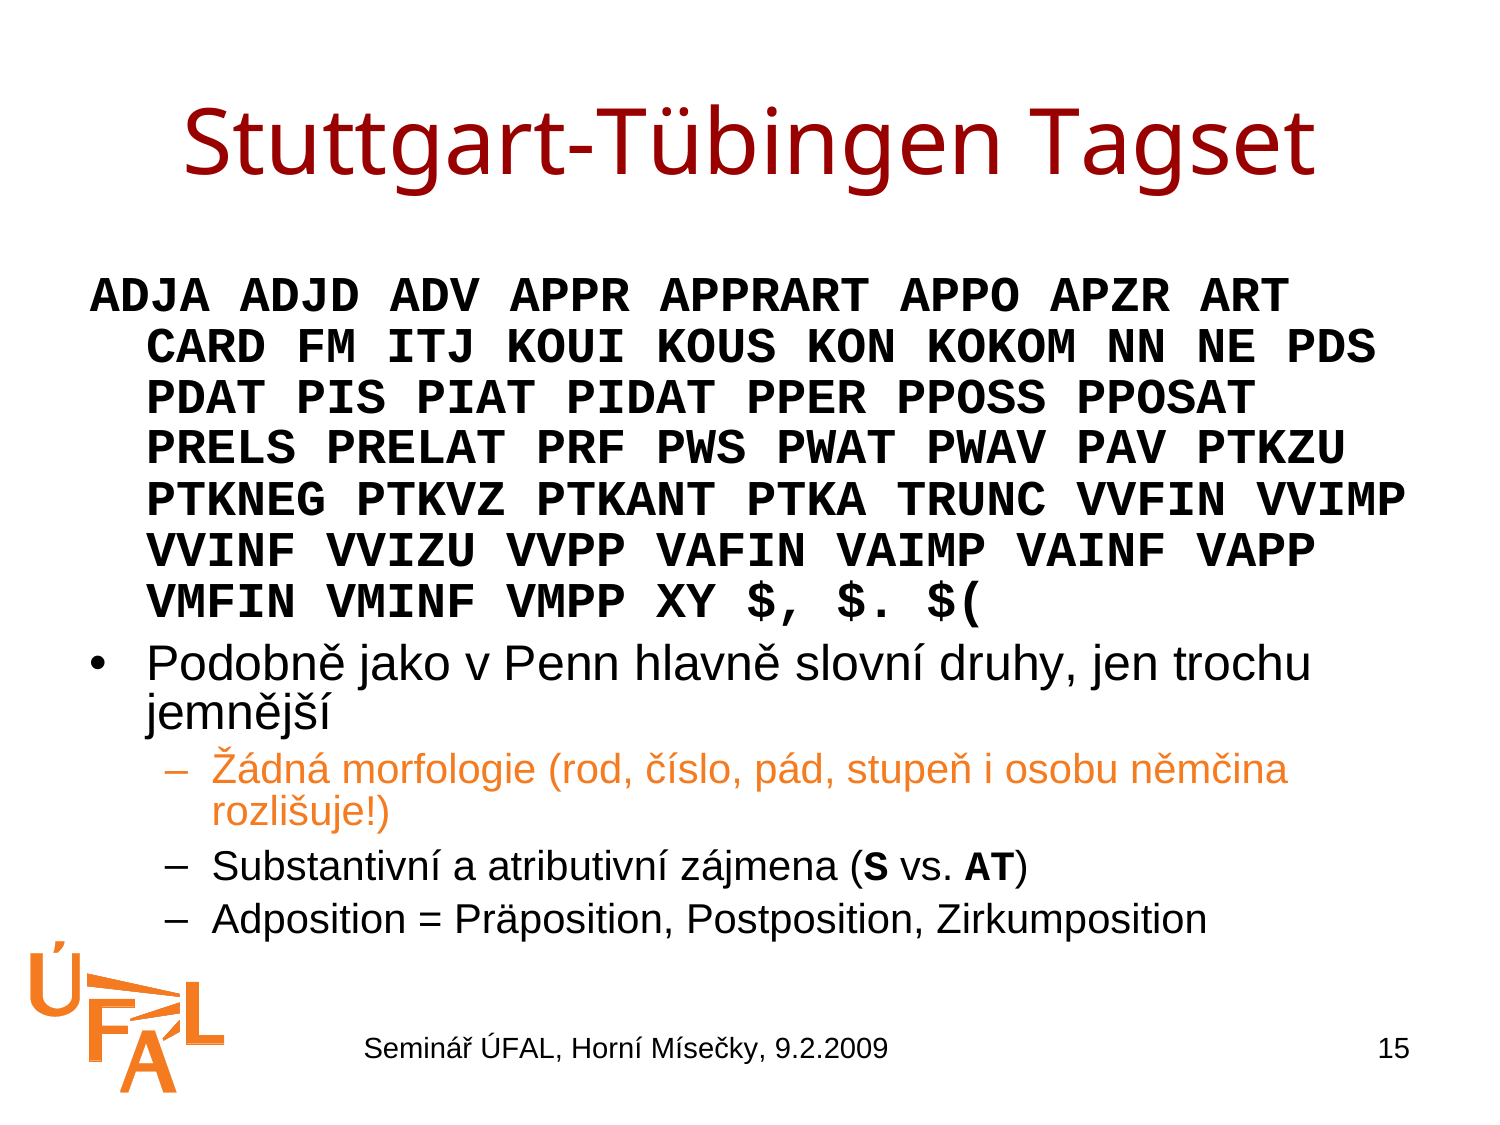

# Stuttgart-Tübingen Tagset
ADJA ADJD ADV APPR APPRART APPO APZR ART CARD FM ITJ KOUI KOUS KON KOKOM NN NE PDS PDAT PIS PIAT PIDAT PPER PPOSS PPOSAT PRELS PRELAT PRF PWS PWAT PWAV PAV PTKZU PTKNEG PTKVZ PTKANT PTKA TRUNC VVFIN VVIMP VVINF VVIZU VVPP VAFIN VAIMP VAINF VAPP VMFIN VMINF VMPP XY $, $. $(
Podobně jako v Penn hlavně slovní druhy, jen trochu jemnější
Žádná morfologie (rod, číslo, pád, stupeň i osobu němčina rozlišuje!)
Substantivní a atributivní zájmena (S vs. AT)
Adposition = Präposition, Postposition, Zirkumposition
Seminář ÚFAL, Horní Mísečky, 9.2.2009
15